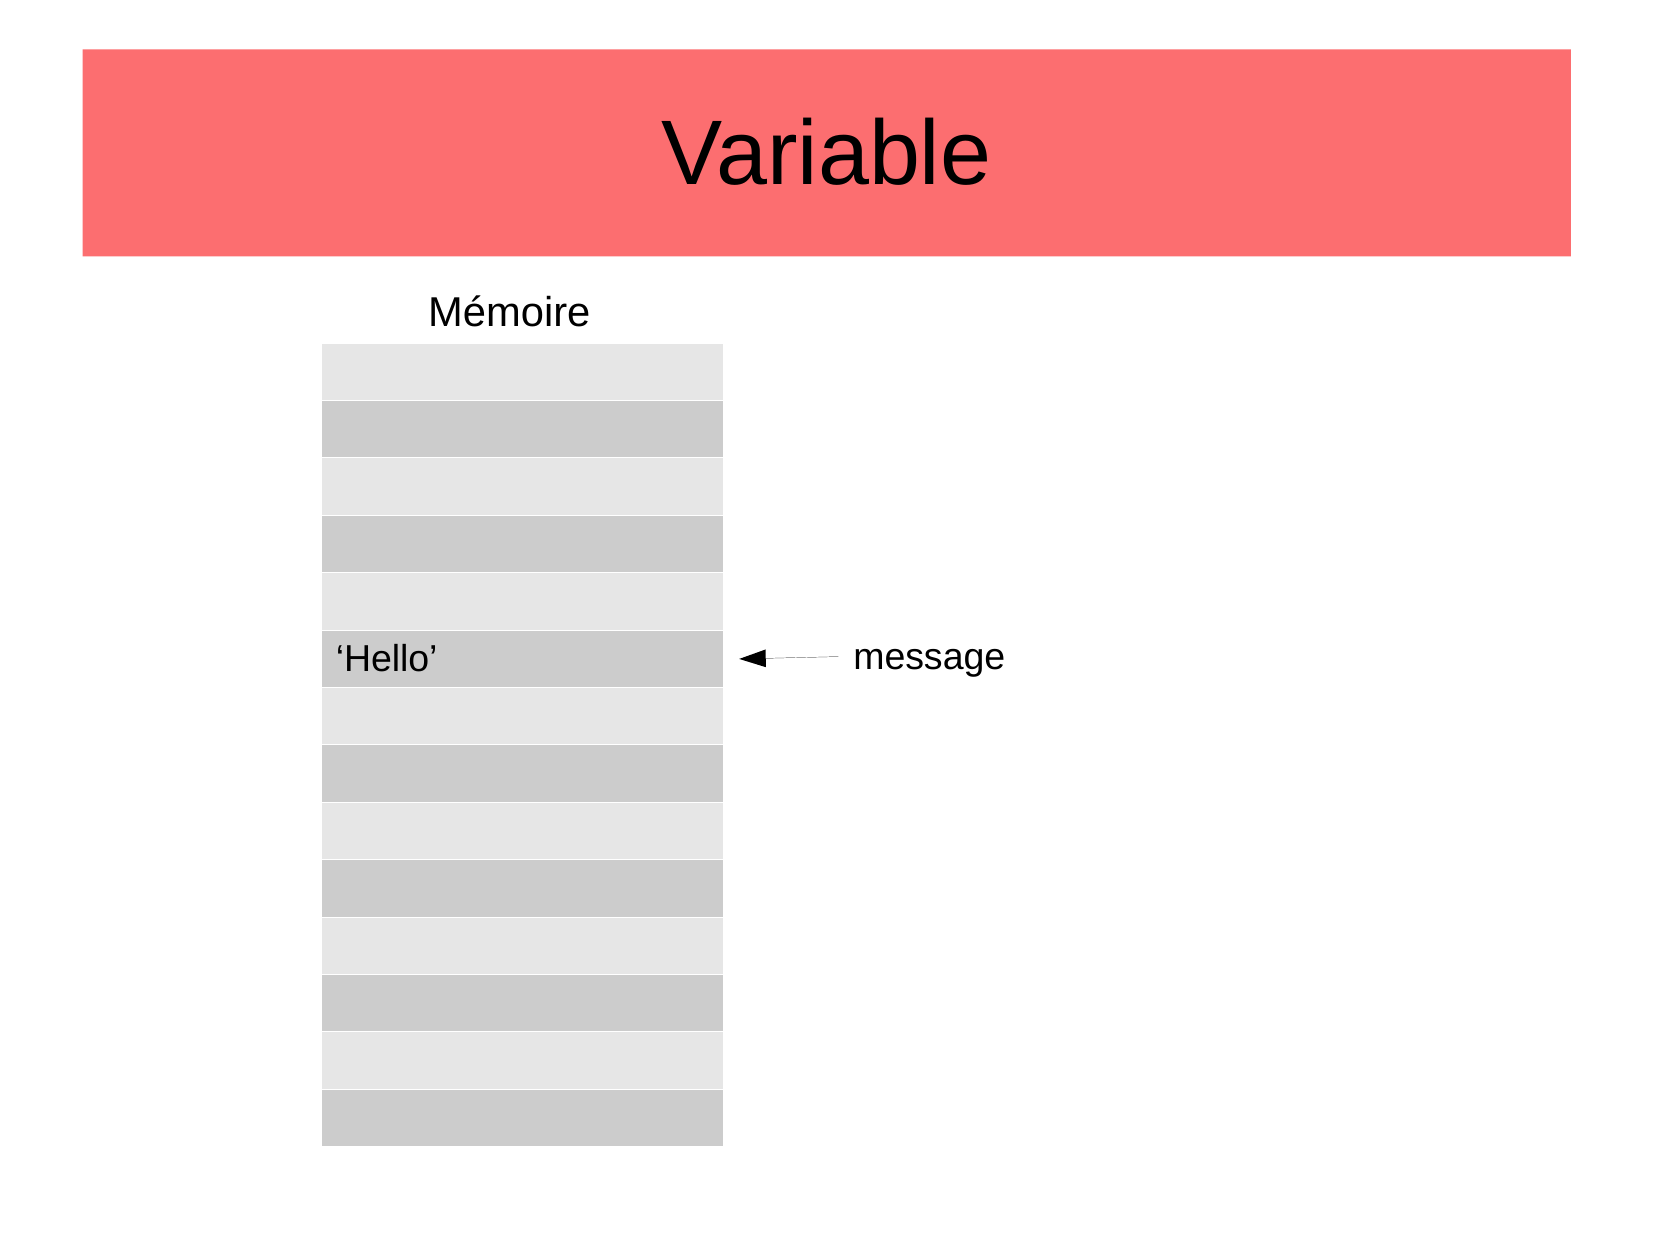

# Variable
Mémoire
| |
| --- |
| |
| |
| |
| |
| ‘Hello’ |
| |
| |
| |
| |
| |
| |
| |
| |
message